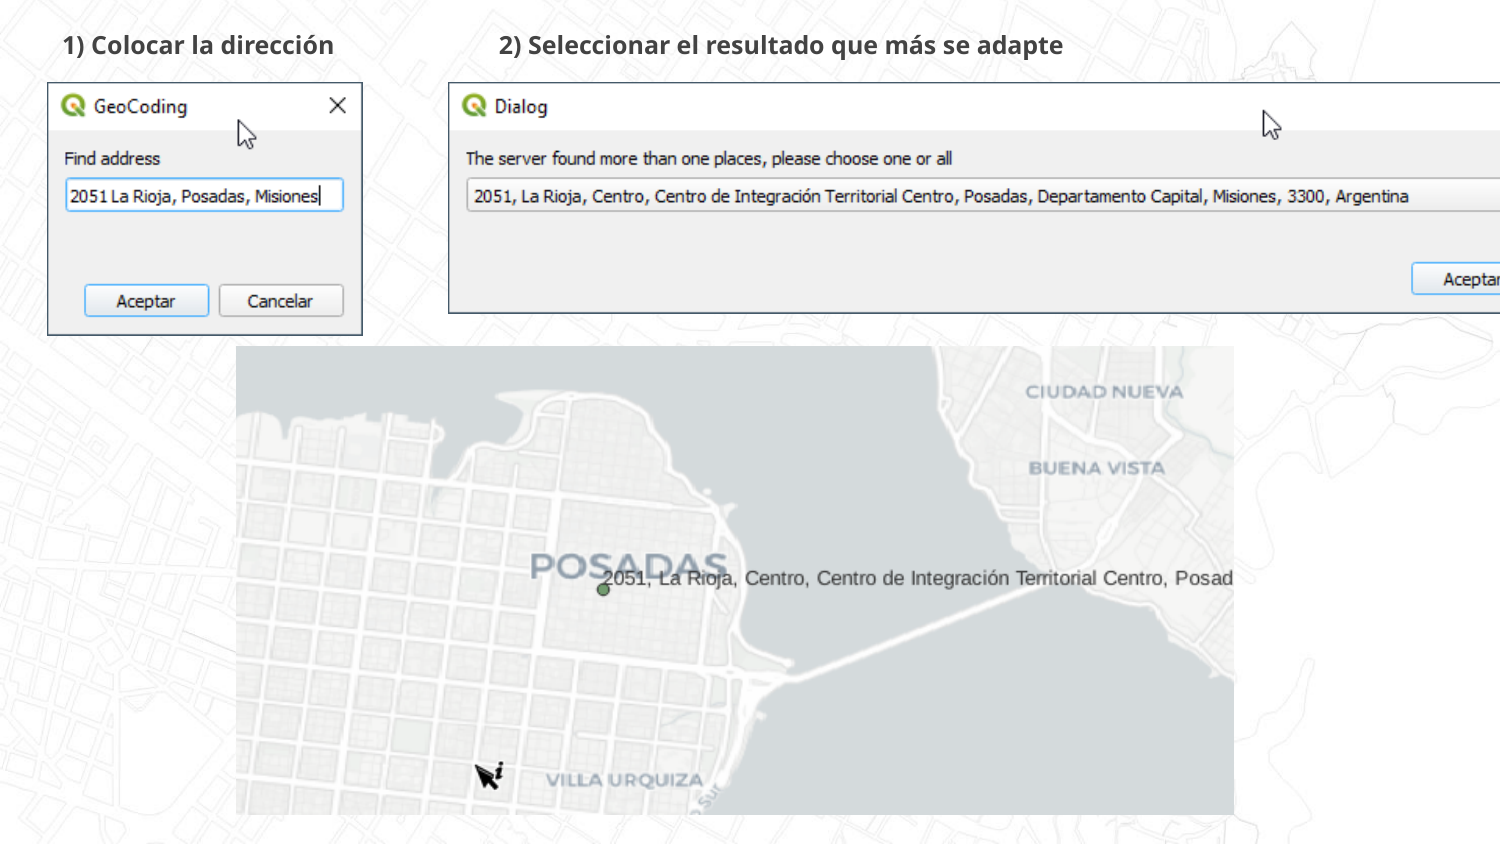

1) Colocar la dirección
2) Seleccionar el resultado que más se adapte